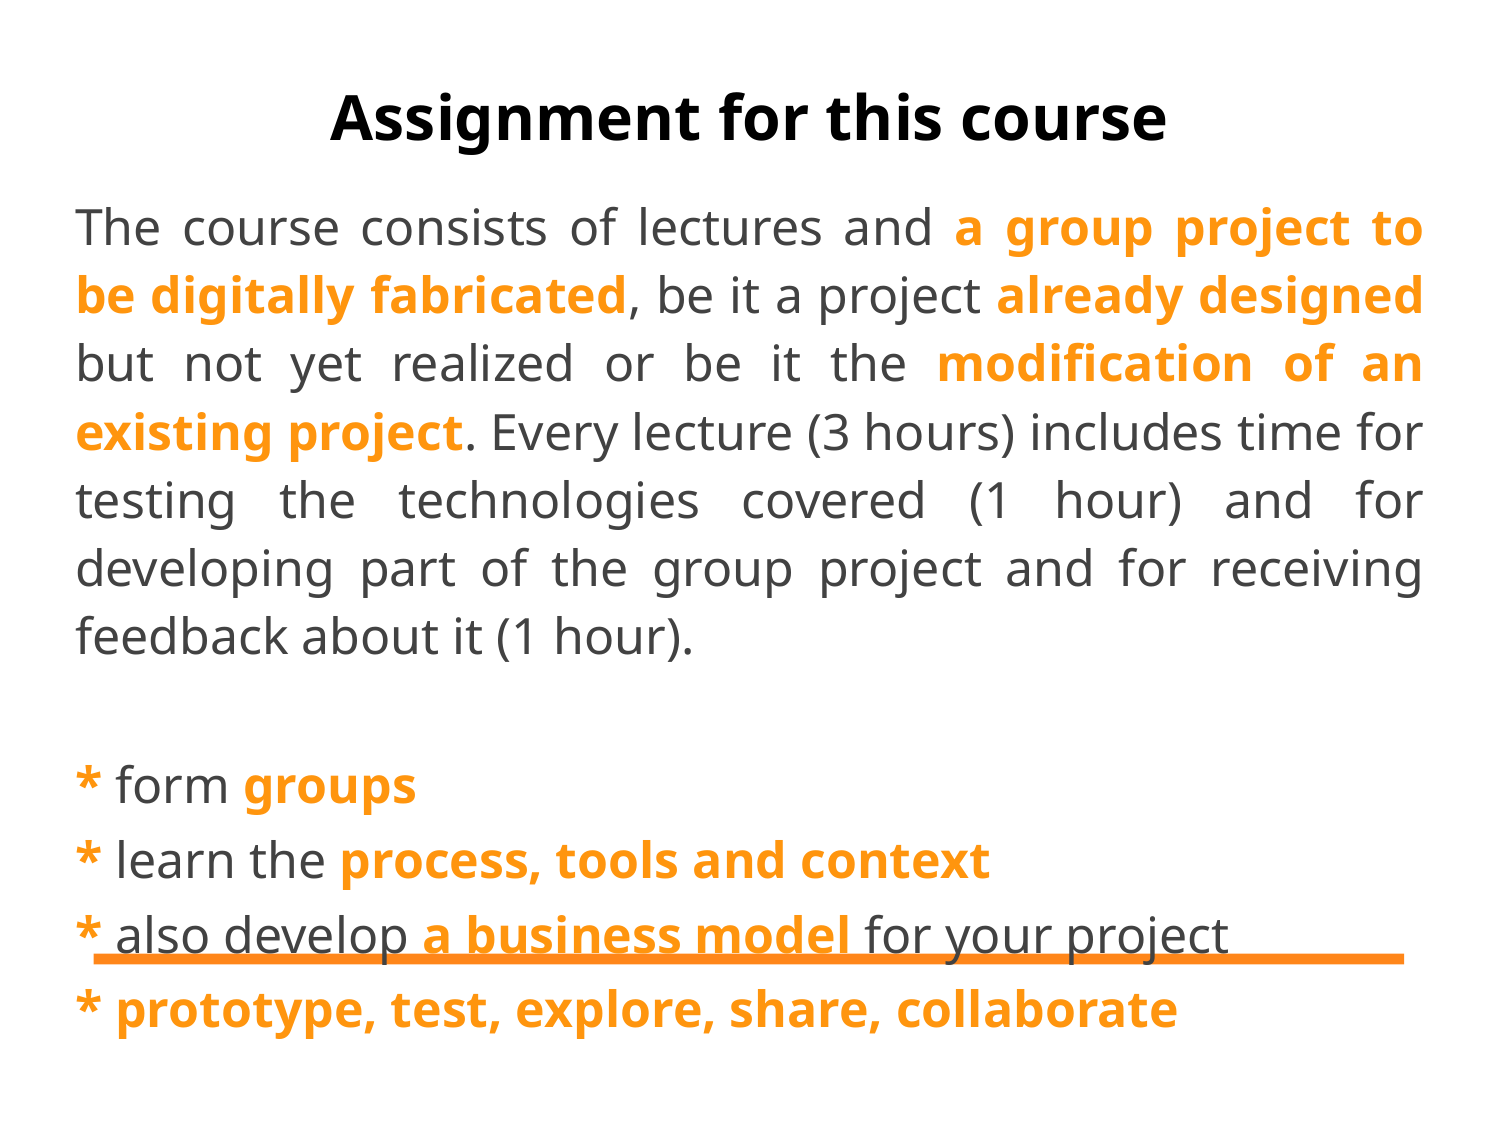

# Assignment for this course
The course consists of lectures and a group project to be digitally fabricated, be it a project already designed but not yet realized or be it the modification of an existing project. Every lecture (3 hours) includes time for testing the technologies covered (1 hour) and for developing part of the group project and for receiving feedback about it (1 hour).
* form groups
* learn the process, tools and context
* also develop a business model for your project
* prototype, test, explore, share, collaborate